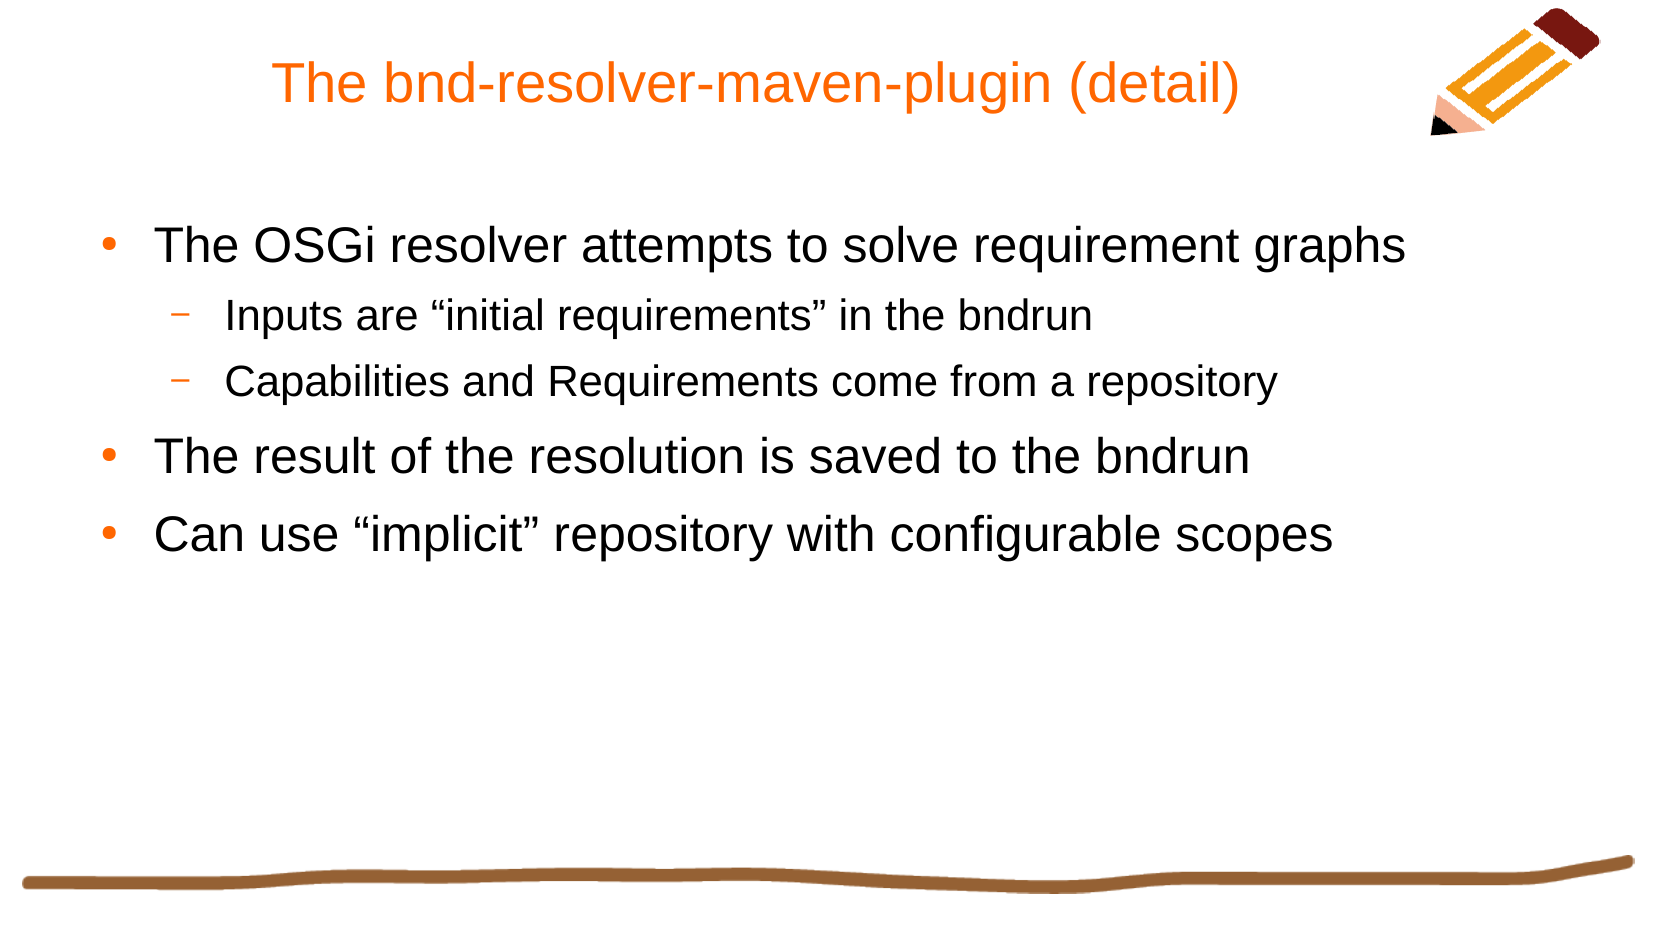

# The bnd-resolver-maven-plugin (detail)
The OSGi resolver attempts to solve requirement graphs
Inputs are “initial requirements” in the bndrun
Capabilities and Requirements come from a repository
The result of the resolution is saved to the bndrun
Can use “implicit” repository with configurable scopes